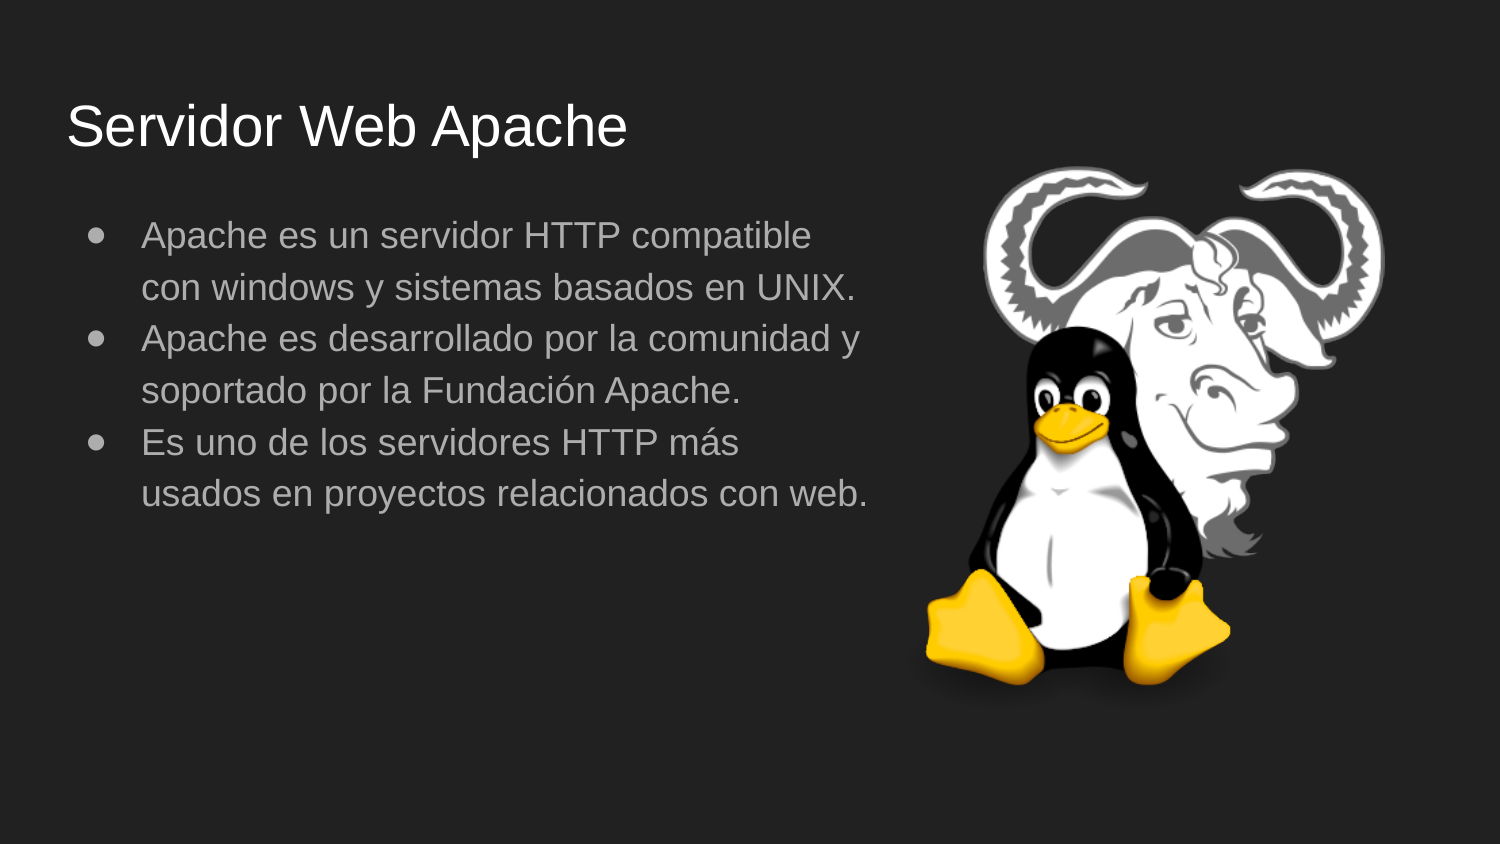

# Servidor Web Apache
Apache es un servidor HTTP compatible con windows y sistemas basados en UNIX.
Apache es desarrollado por la comunidad y soportado por la Fundación Apache.
Es uno de los servidores HTTP más usados en proyectos relacionados con web.